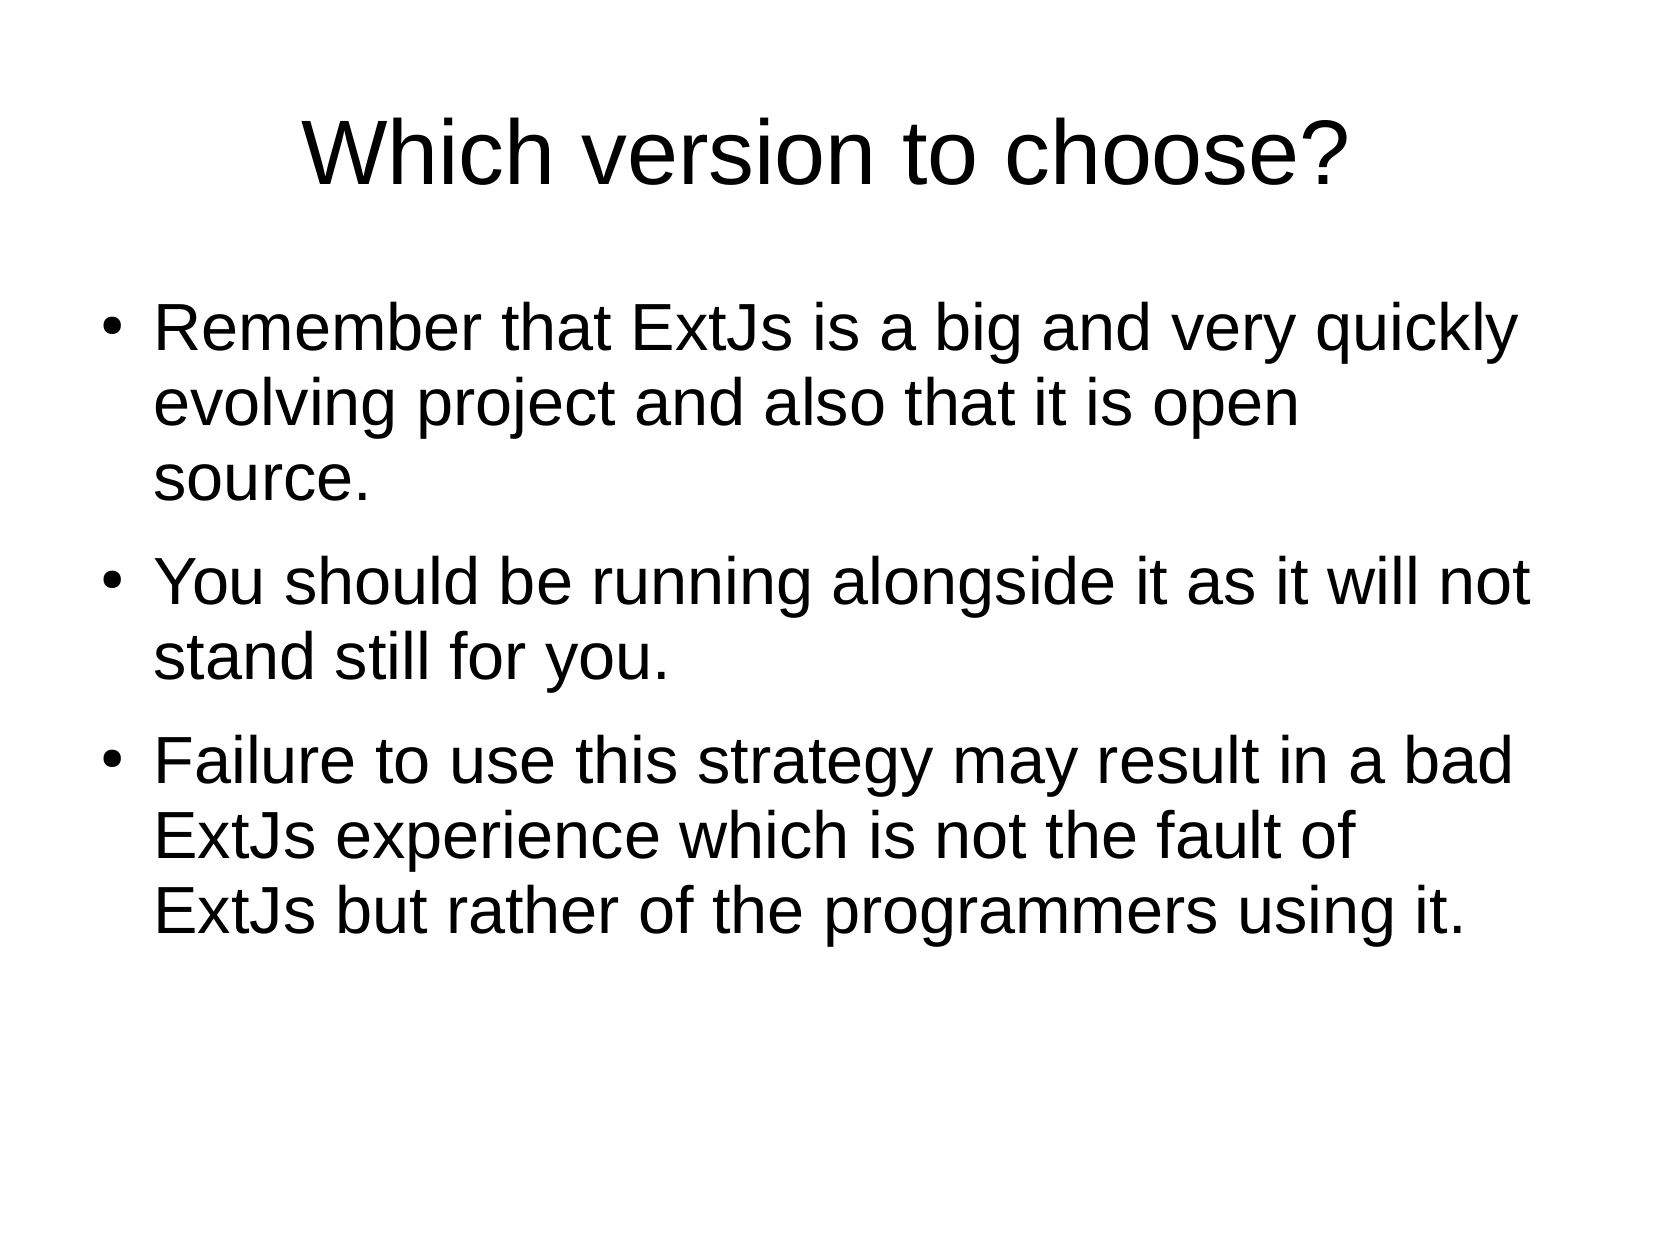

# Which version to choose?
Remember that ExtJs is a big and very quickly evolving project and also that it is open source.
You should be running alongside it as it will not stand still for you.
Failure to use this strategy may result in a bad ExtJs experience which is not the fault of ExtJs but rather of the programmers using it.